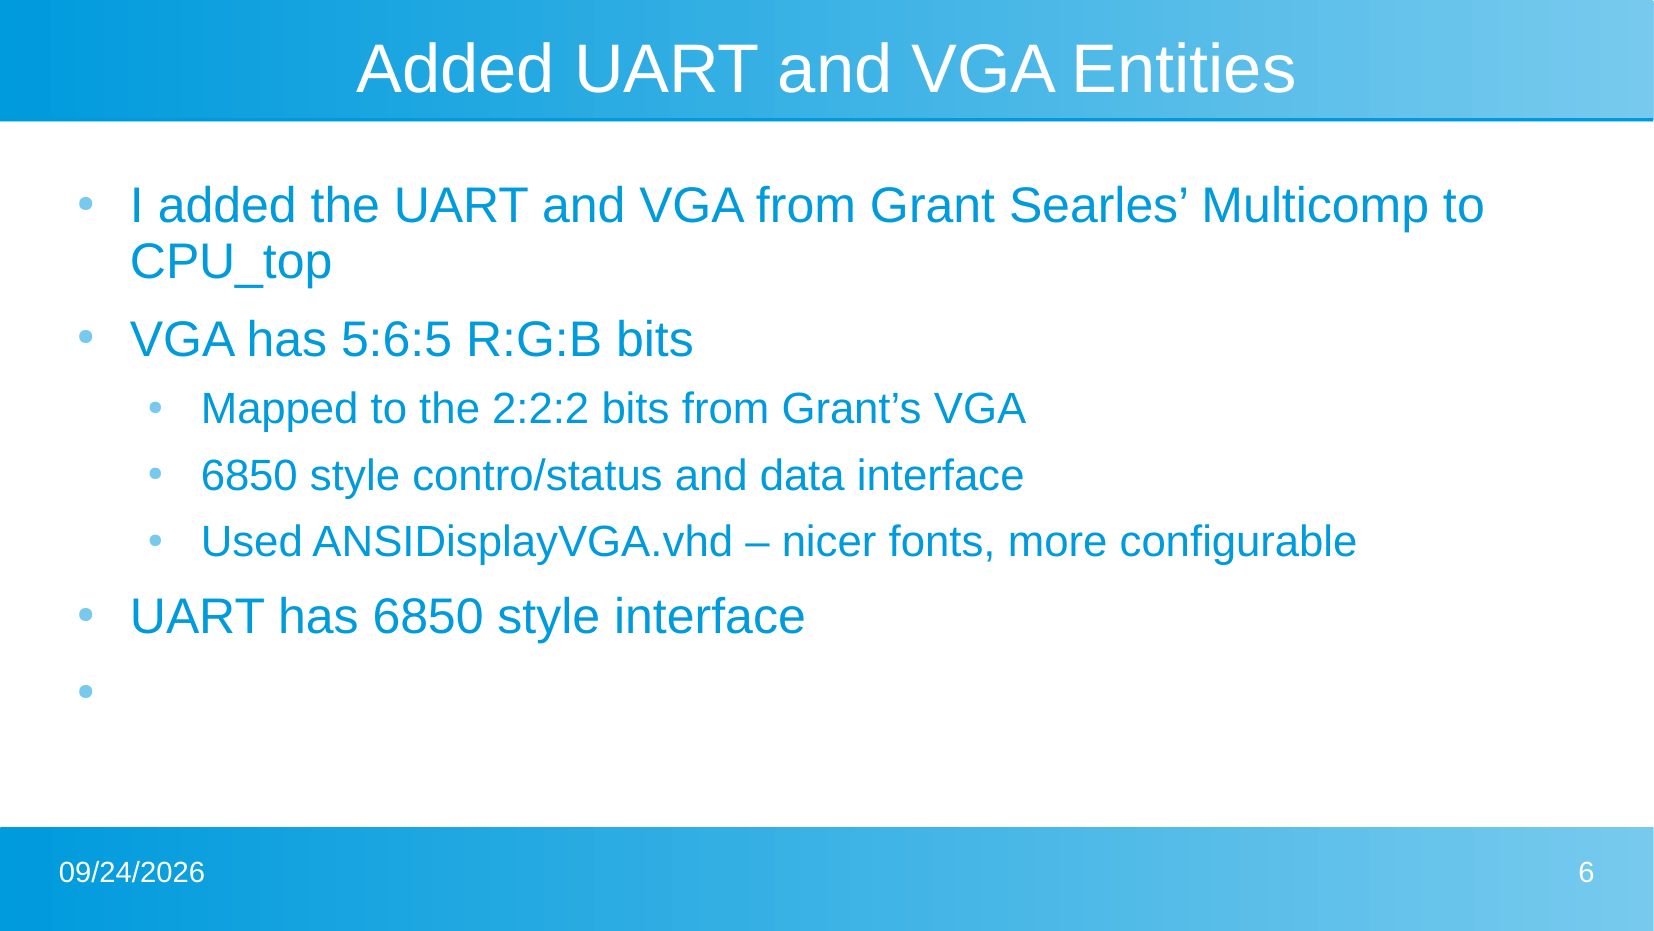

# Added UART and VGA Entities
I added the UART and VGA from Grant Searles’ Multicomp to CPU_top
VGA has 5:6:5 R:G:B bits
Mapped to the 2:2:2 bits from Grant’s VGA
6850 style contro/status and data interface
Used ANSIDisplayVGA.vhd – nicer fonts, more configurable
UART has 6850 style interface
6